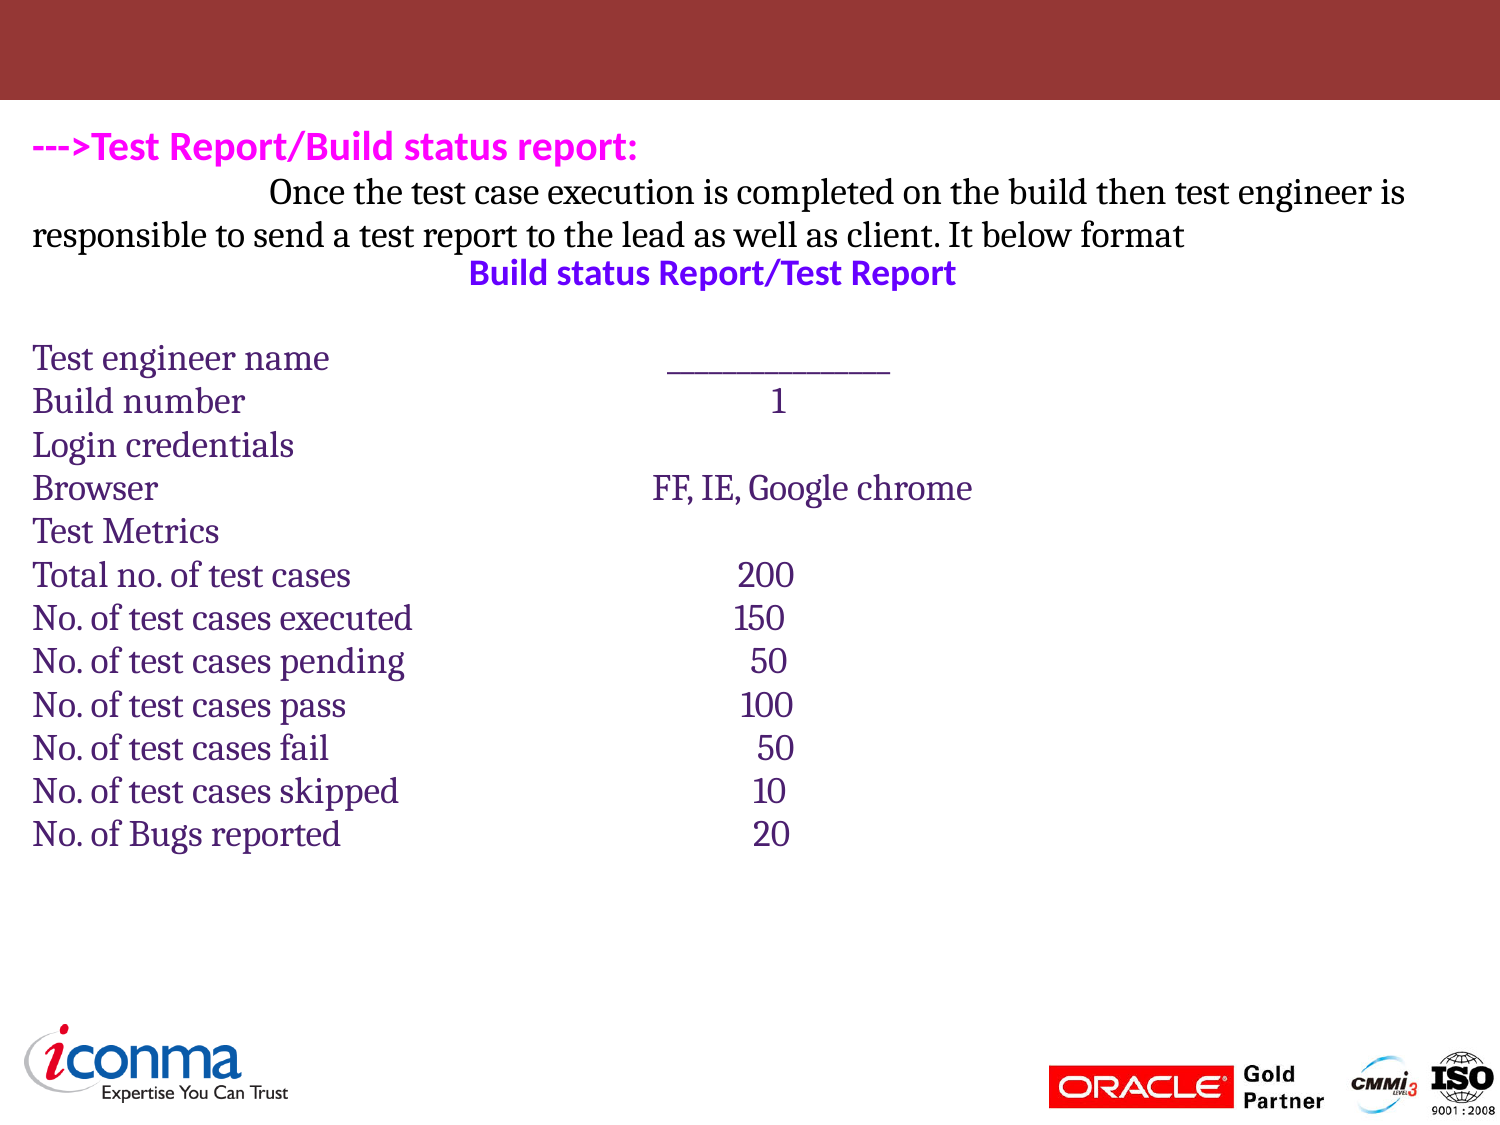

--->Test Report/Build status report:
 Once the test case execution is completed on the build then test engineer is responsible to send a test report to the lead as well as client. It below format
 Build status Report/Test Report
Test engineer name ________________
Build number 1
Login credentials
Browser FF, IE, Google chrome
Test Metrics
Total no. of test cases 200
No. of test cases executed 150
No. of test cases pending 50
No. of test cases pass 100
No. of test cases fail 50
No. of test cases skipped 10
No. of Bugs reported 20